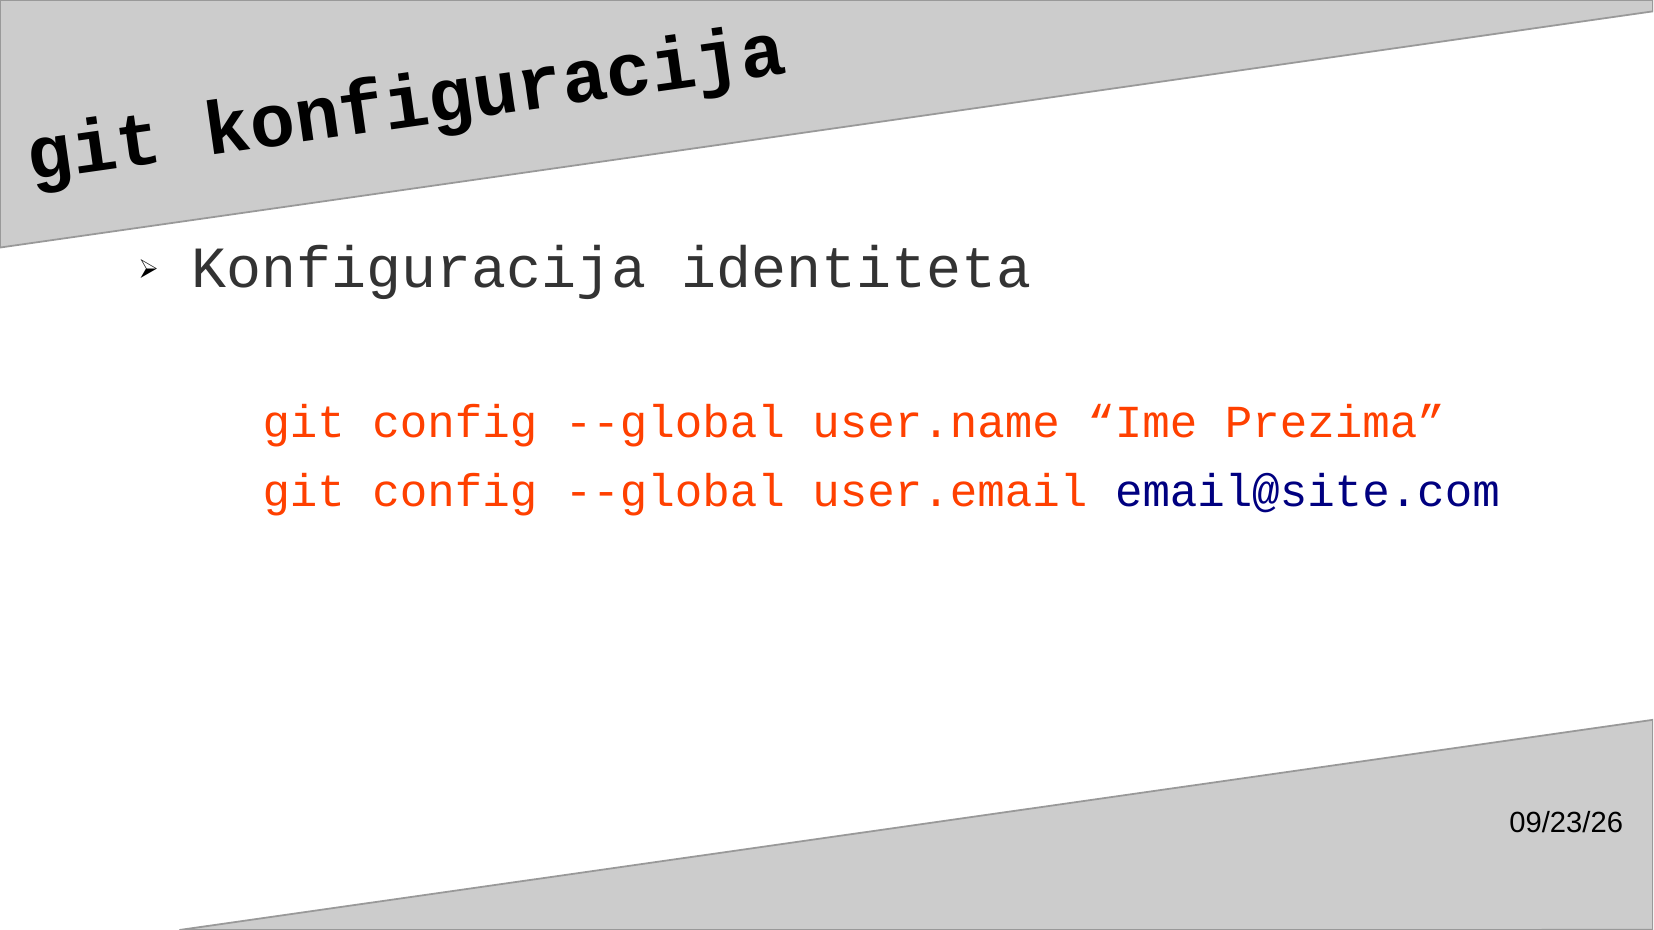

# git konfiguracija
Konfiguracija identiteta
git config --global user.name “Ime Prezima”
git config --global user.email email@site.com
26